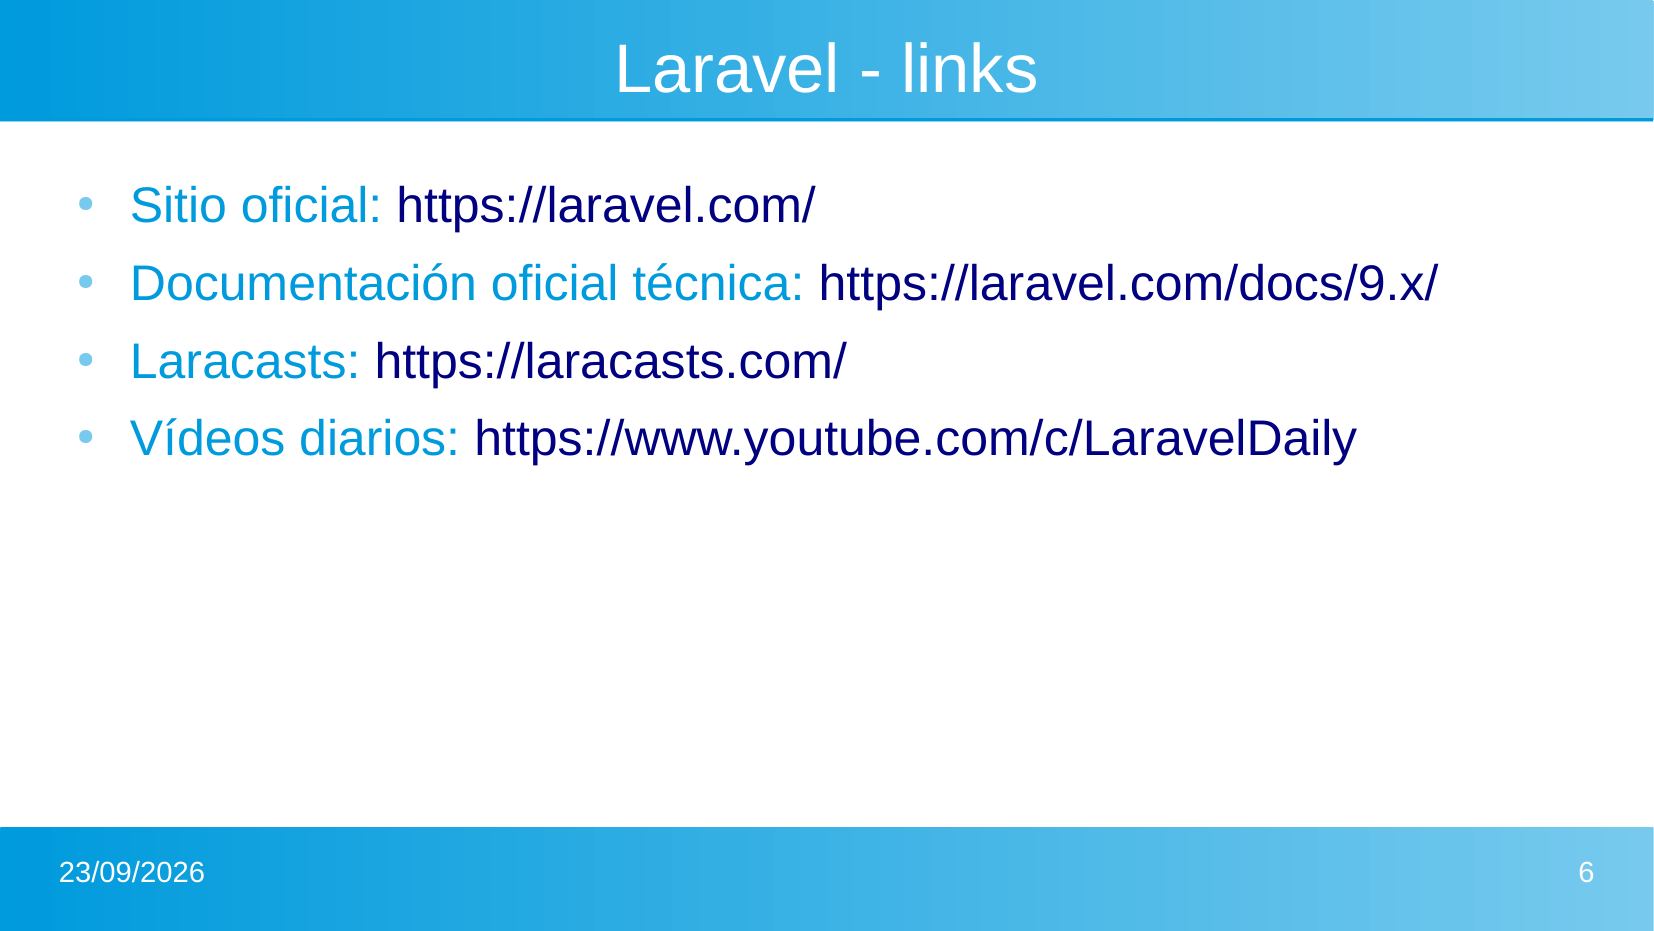

# Laravel - links
Sitio oficial: https://laravel.com/
Documentación oficial técnica: https://laravel.com/docs/9.x/
Laracasts: https://laracasts.com/
Vídeos diarios: https://www.youtube.com/c/LaravelDaily
6